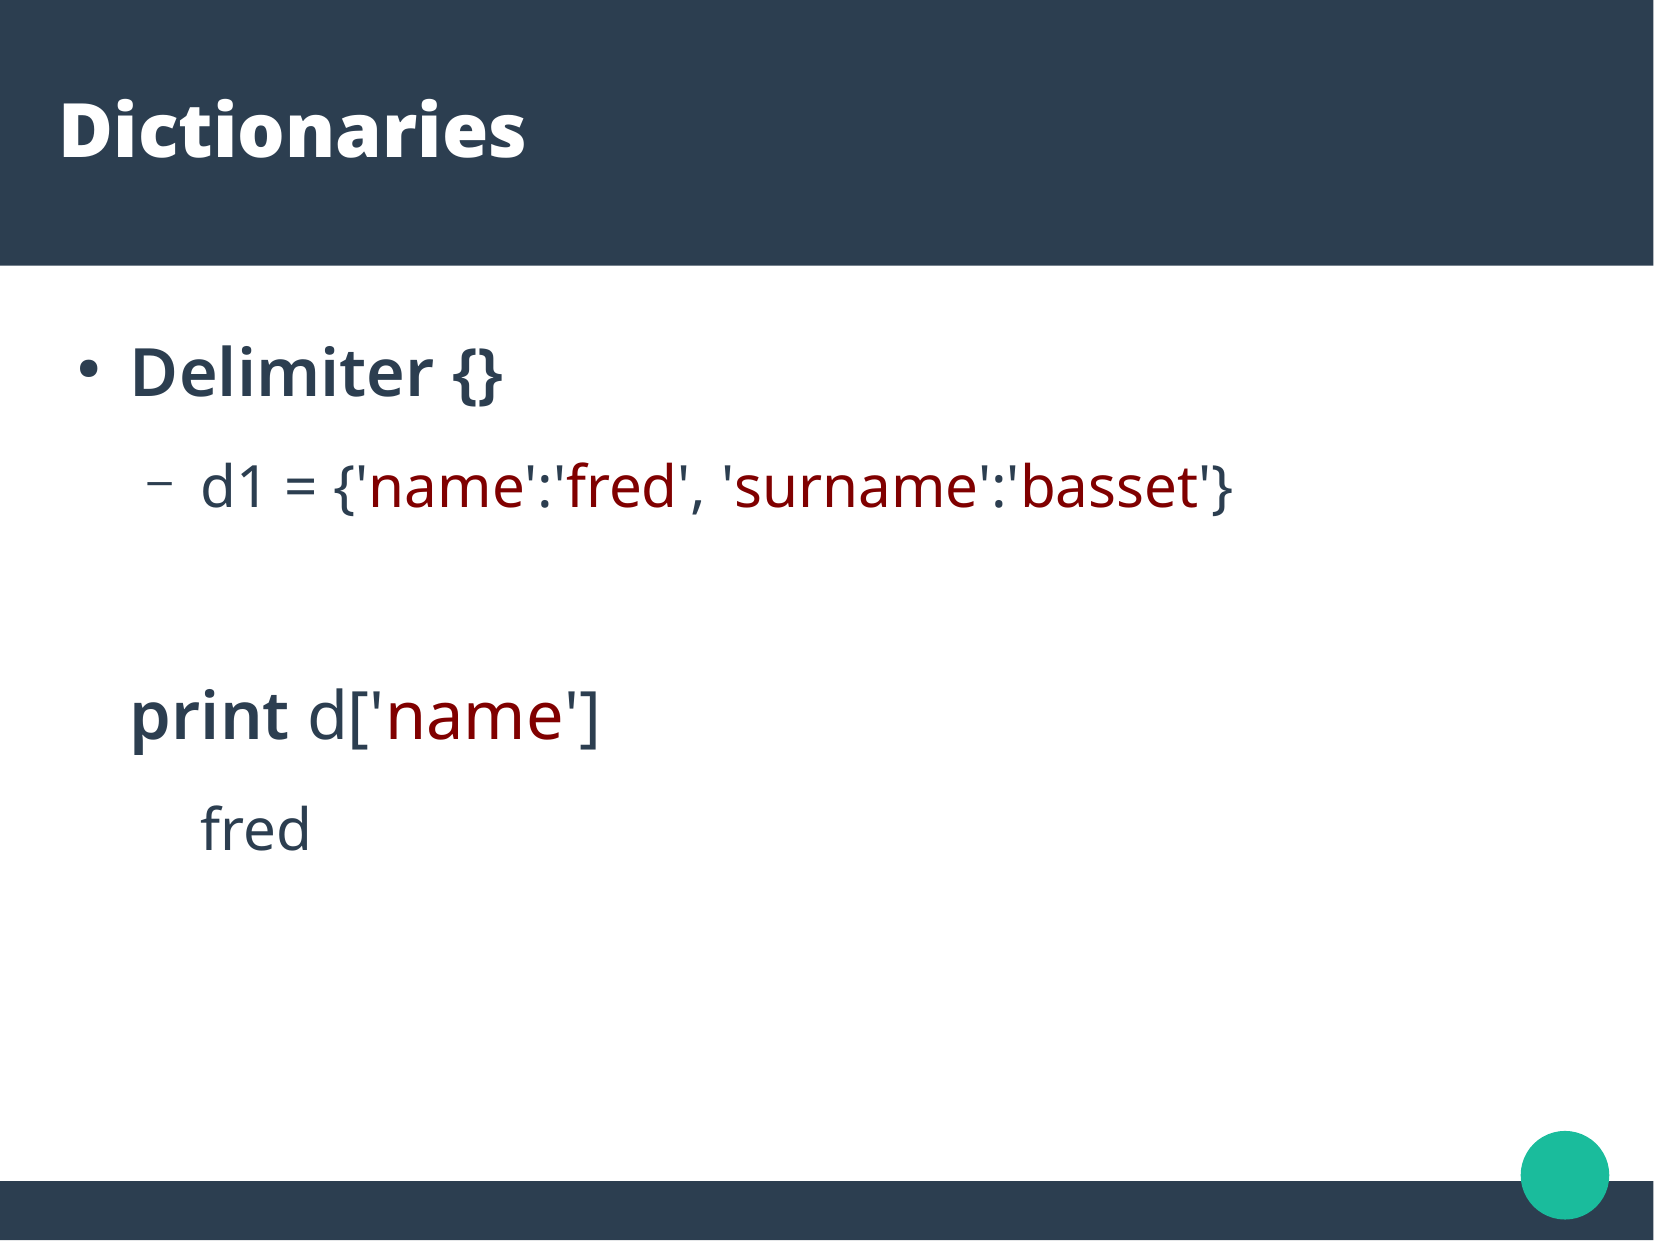

# Dictionaries
Delimiter {}
d1 = {'name':'fred', 'surname':'basset'}
print d['name']
fred